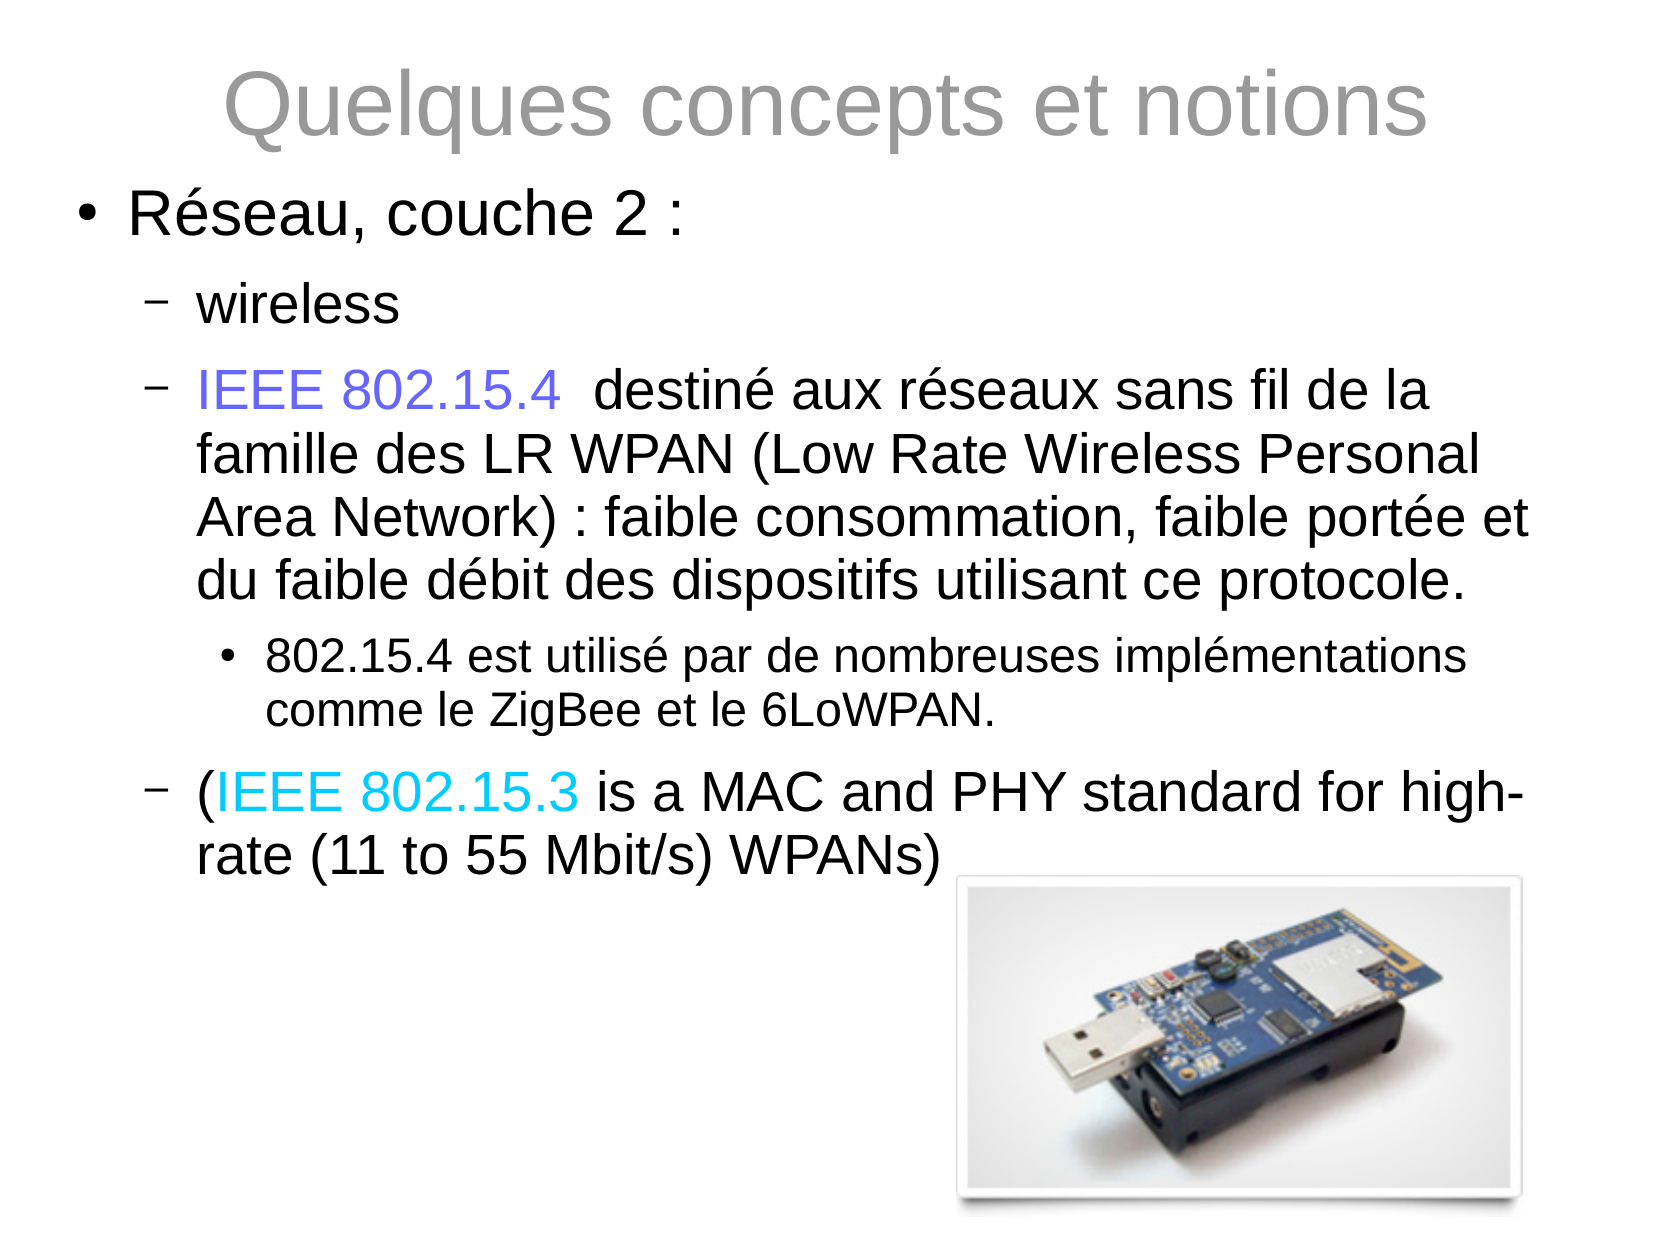

# Quelques concepts et notions
Réseau, couche 2 :
wireless
IEEE 802.15.4 destiné aux réseaux sans fil de la famille des LR WPAN (Low Rate Wireless Personal Area Network) : faible consommation, faible portée et du faible débit des dispositifs utilisant ce protocole.
802.15.4 est utilisé par de nombreuses implémentations comme le ZigBee et le 6LoWPAN.
(IEEE 802.15.3 is a MAC and PHY standard for high-rate (11 to 55 Mbit/s) WPANs)